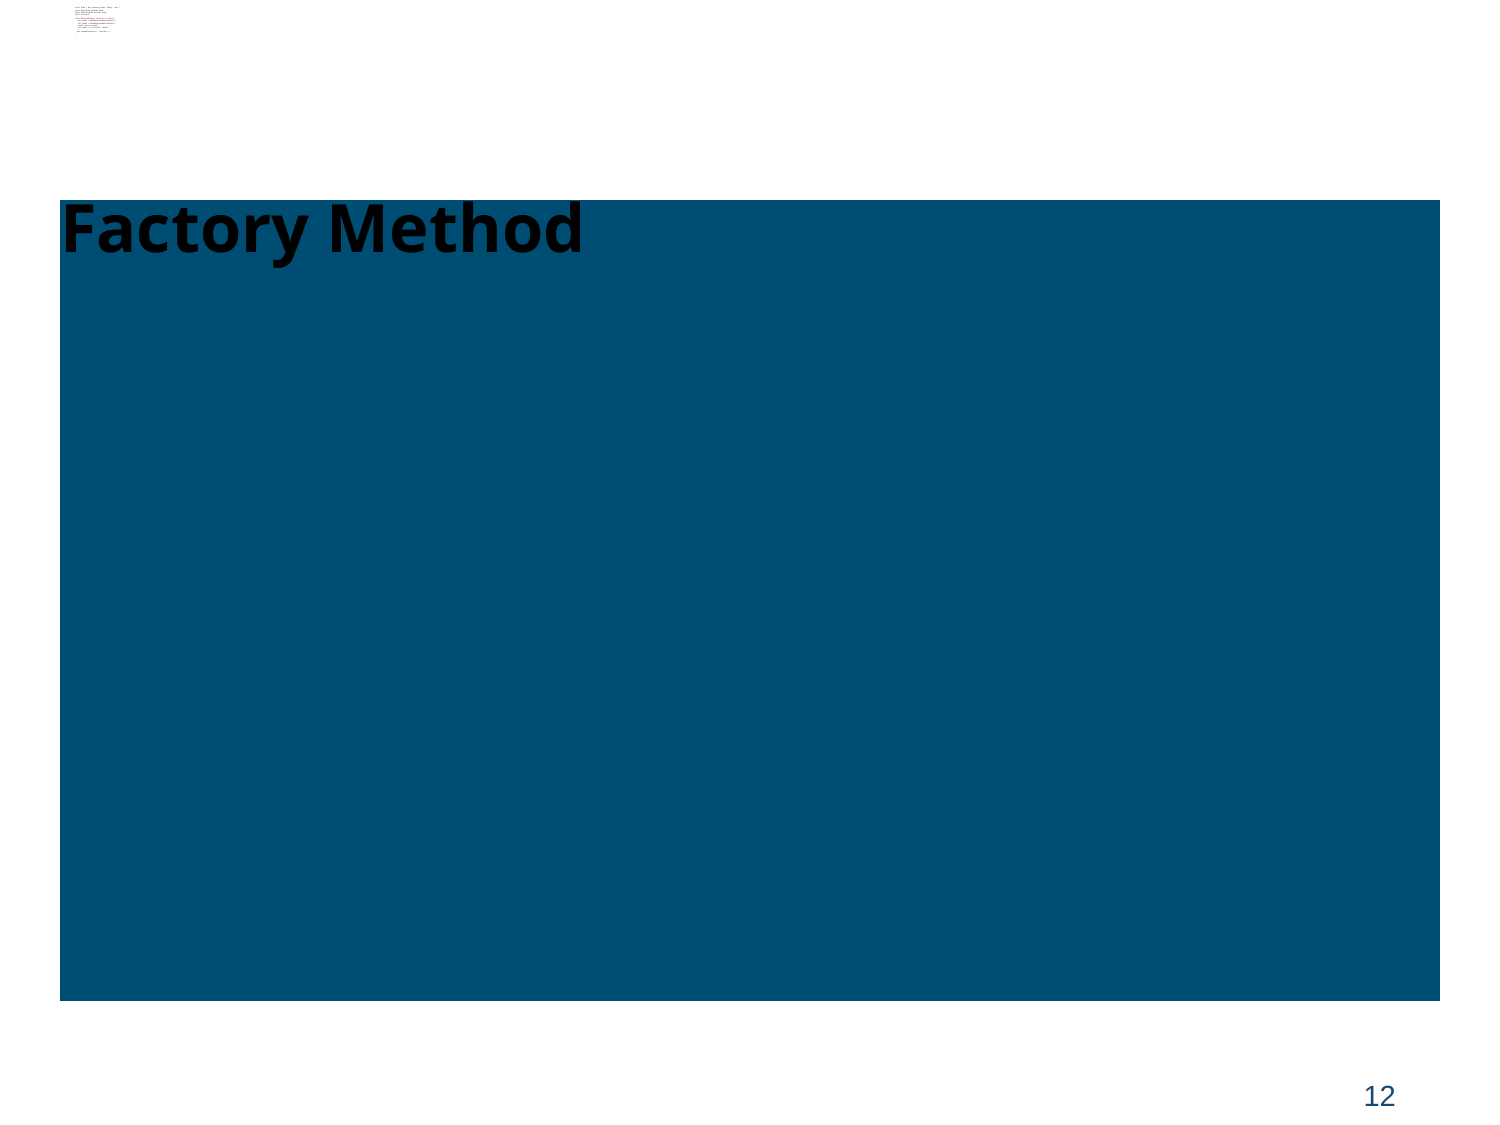

# trait Room { def connect(other: Room): Unit }
trait MagicRoom extends Room
trait OrdinaryRoom extends Room
trait Treasure
class Maze(makeRoom: Treasure => Room){
 val room1 = makeRoom(randomTreasure())
 val room2 = makeRoom(randomTreasure())
 room1.connect(room2)
 val rooms = List(room1, room2)
 def randomTreasure(): Treasure = ...
}
Factory Method
12